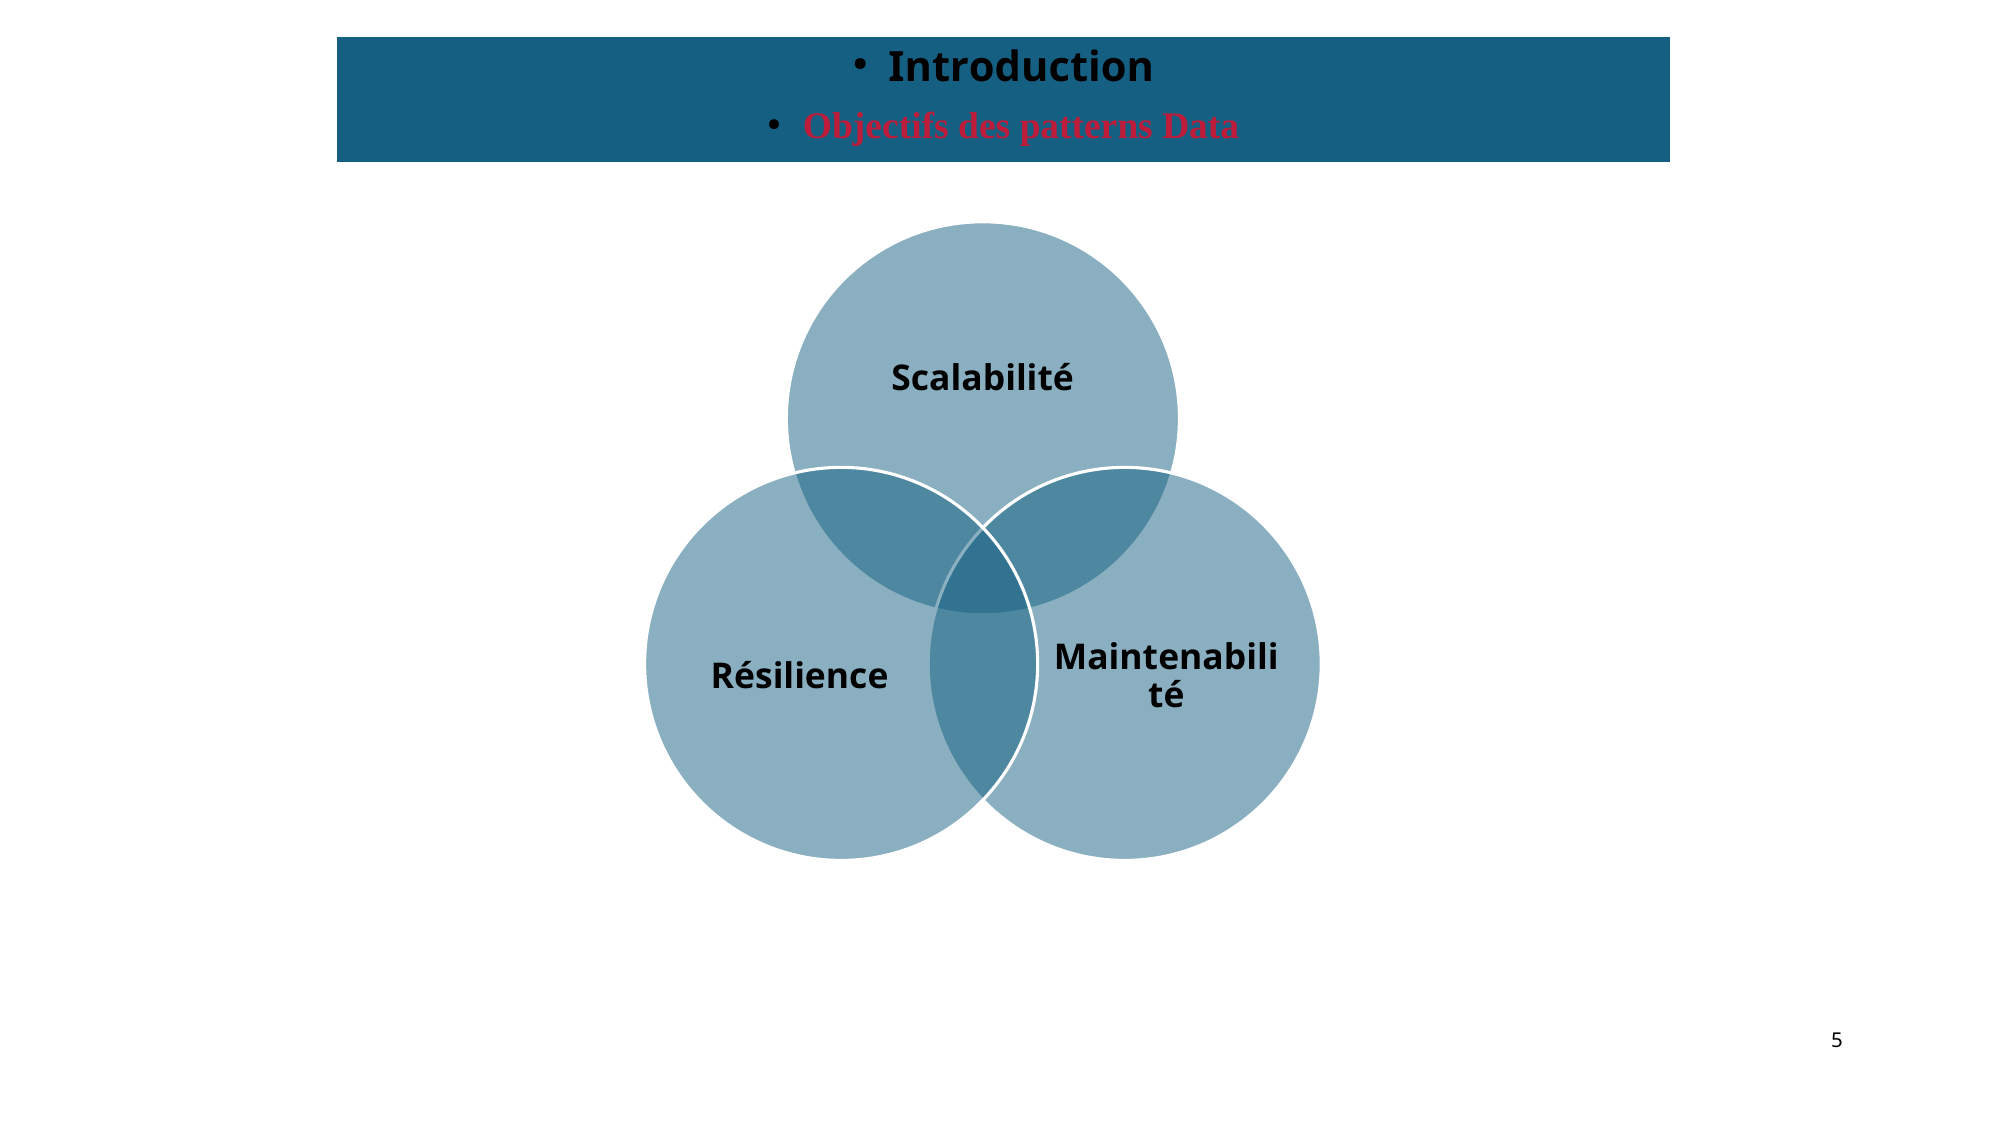

| | Introduction | |
| --- | --- | --- |
| Objectifs des patterns Data | | |
Scalabilité
Résilience
Maintenabilité